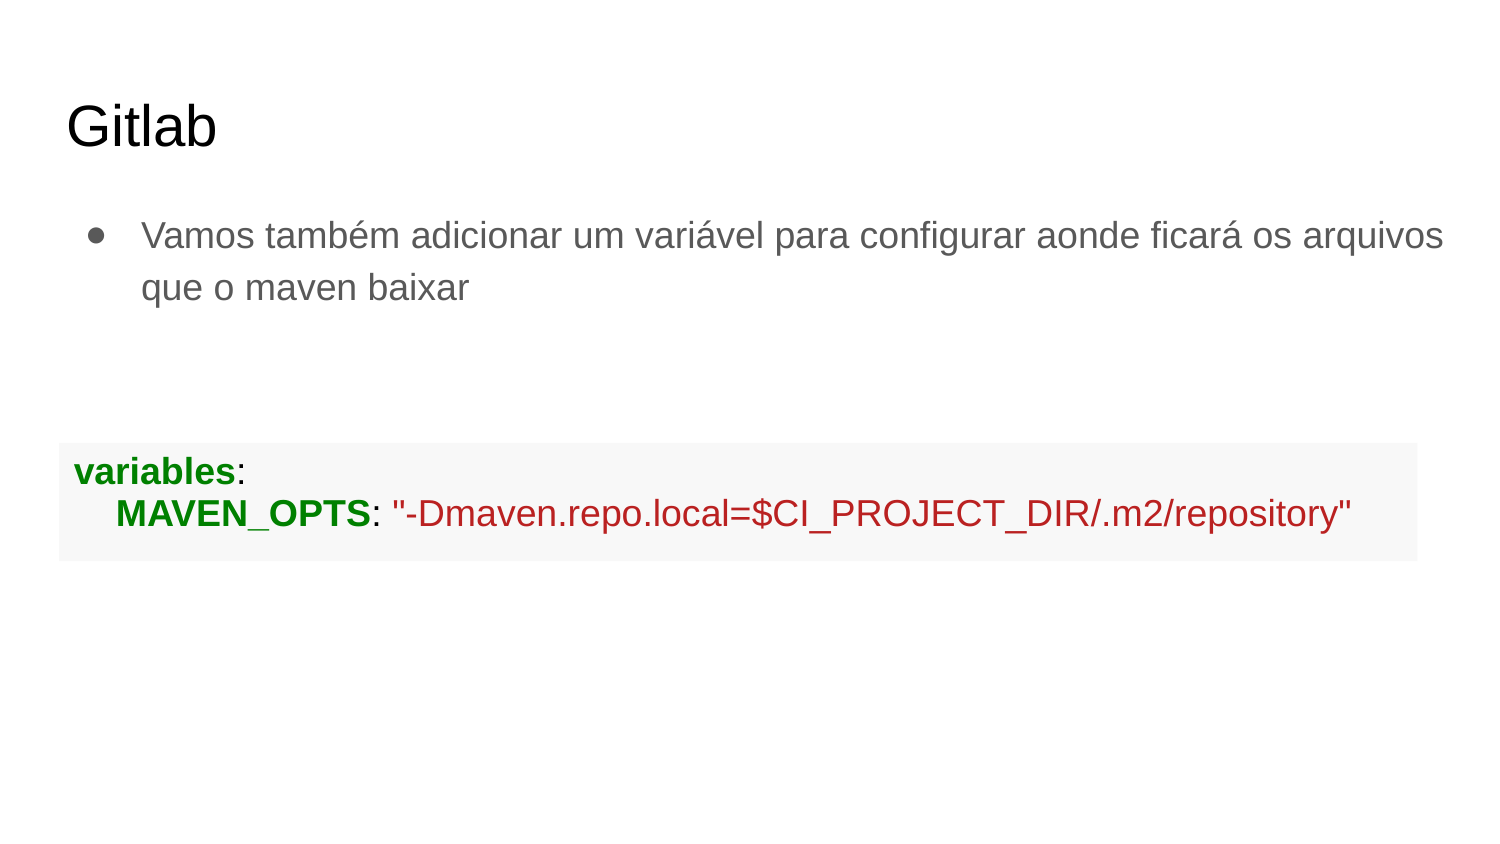

# Gitlab
Vamos também adicionar um variável para configurar aonde ficará os arquivos que o maven baixar
variables:
 MAVEN_OPTS: "-Dmaven.repo.local=$CI_PROJECT_DIR/.m2/repository"